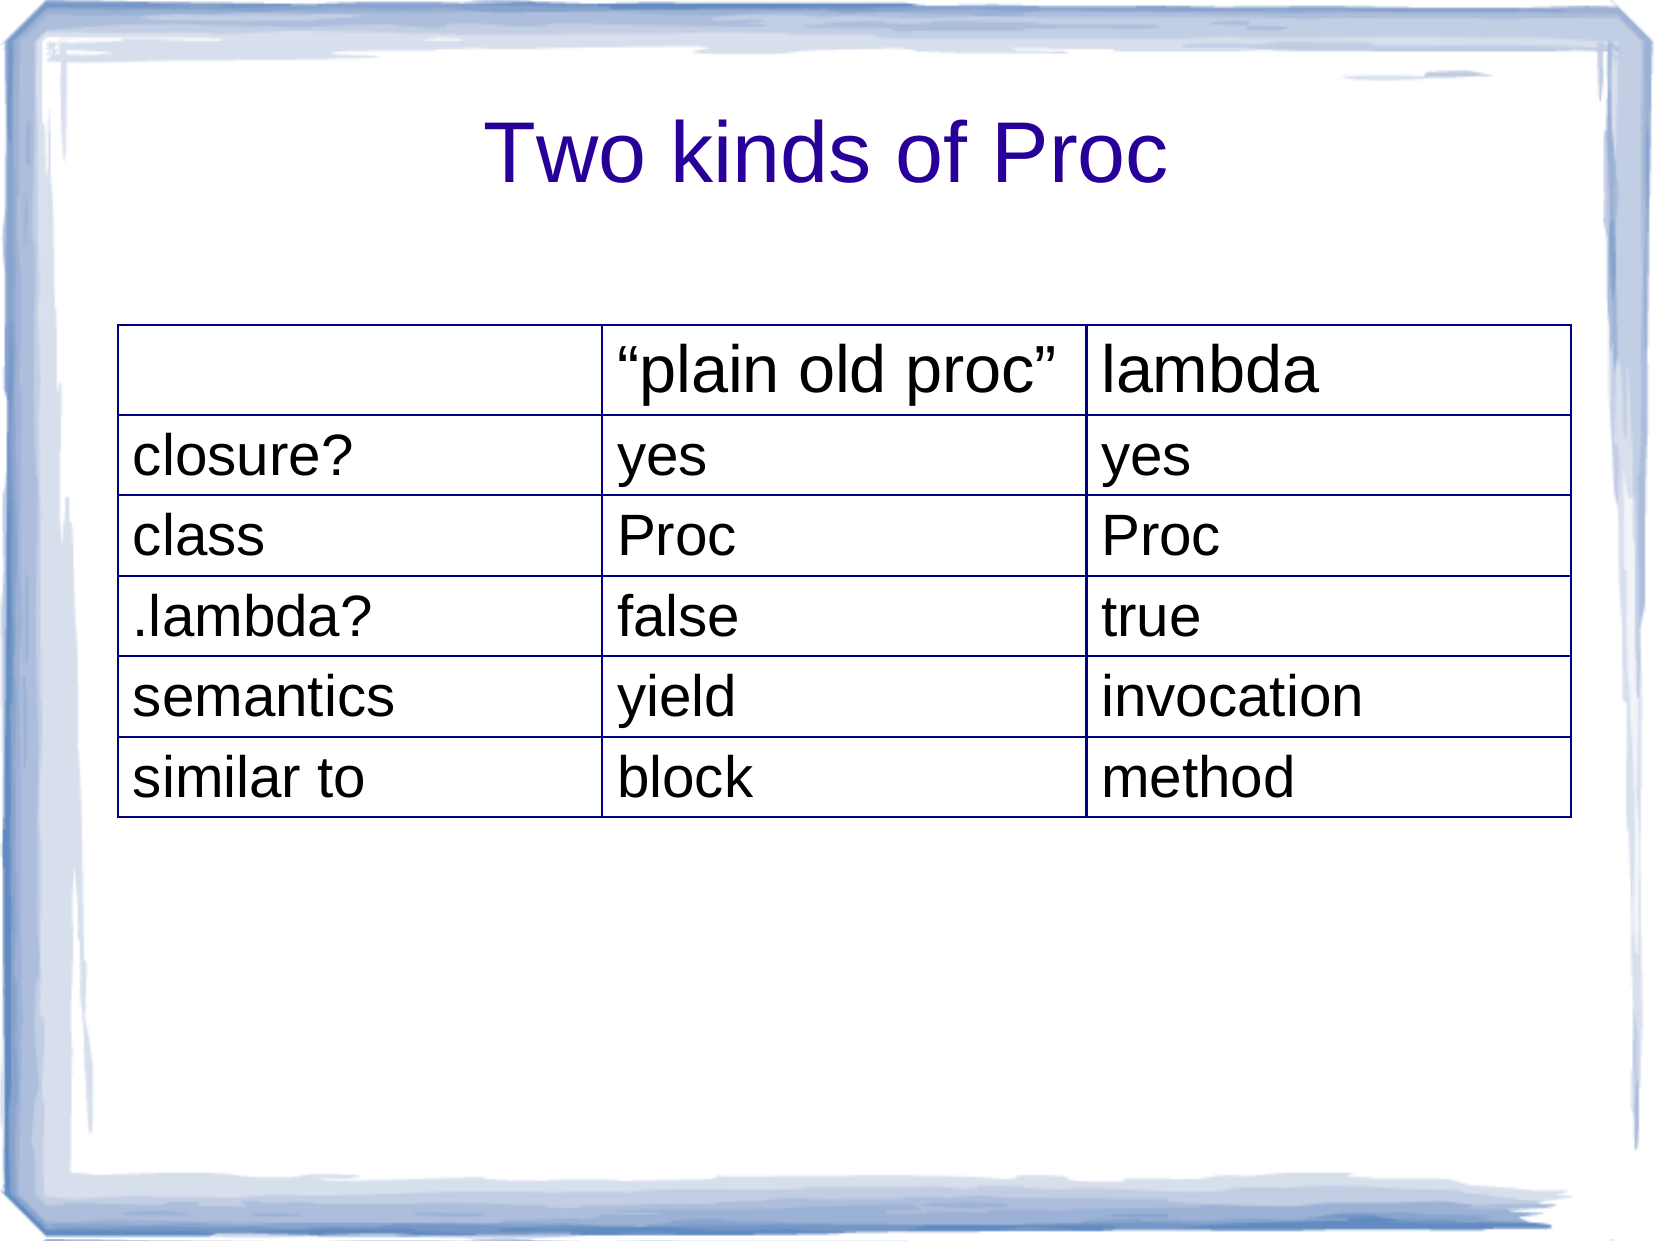

# Two kinds of Proc
| | “plain old proc” | lambda |
| --- | --- | --- |
| closure? | yes | yes |
| class | Proc | Proc |
| .lambda? | false | true |
| semantics | yield | invocation |
| similar to | block | method |